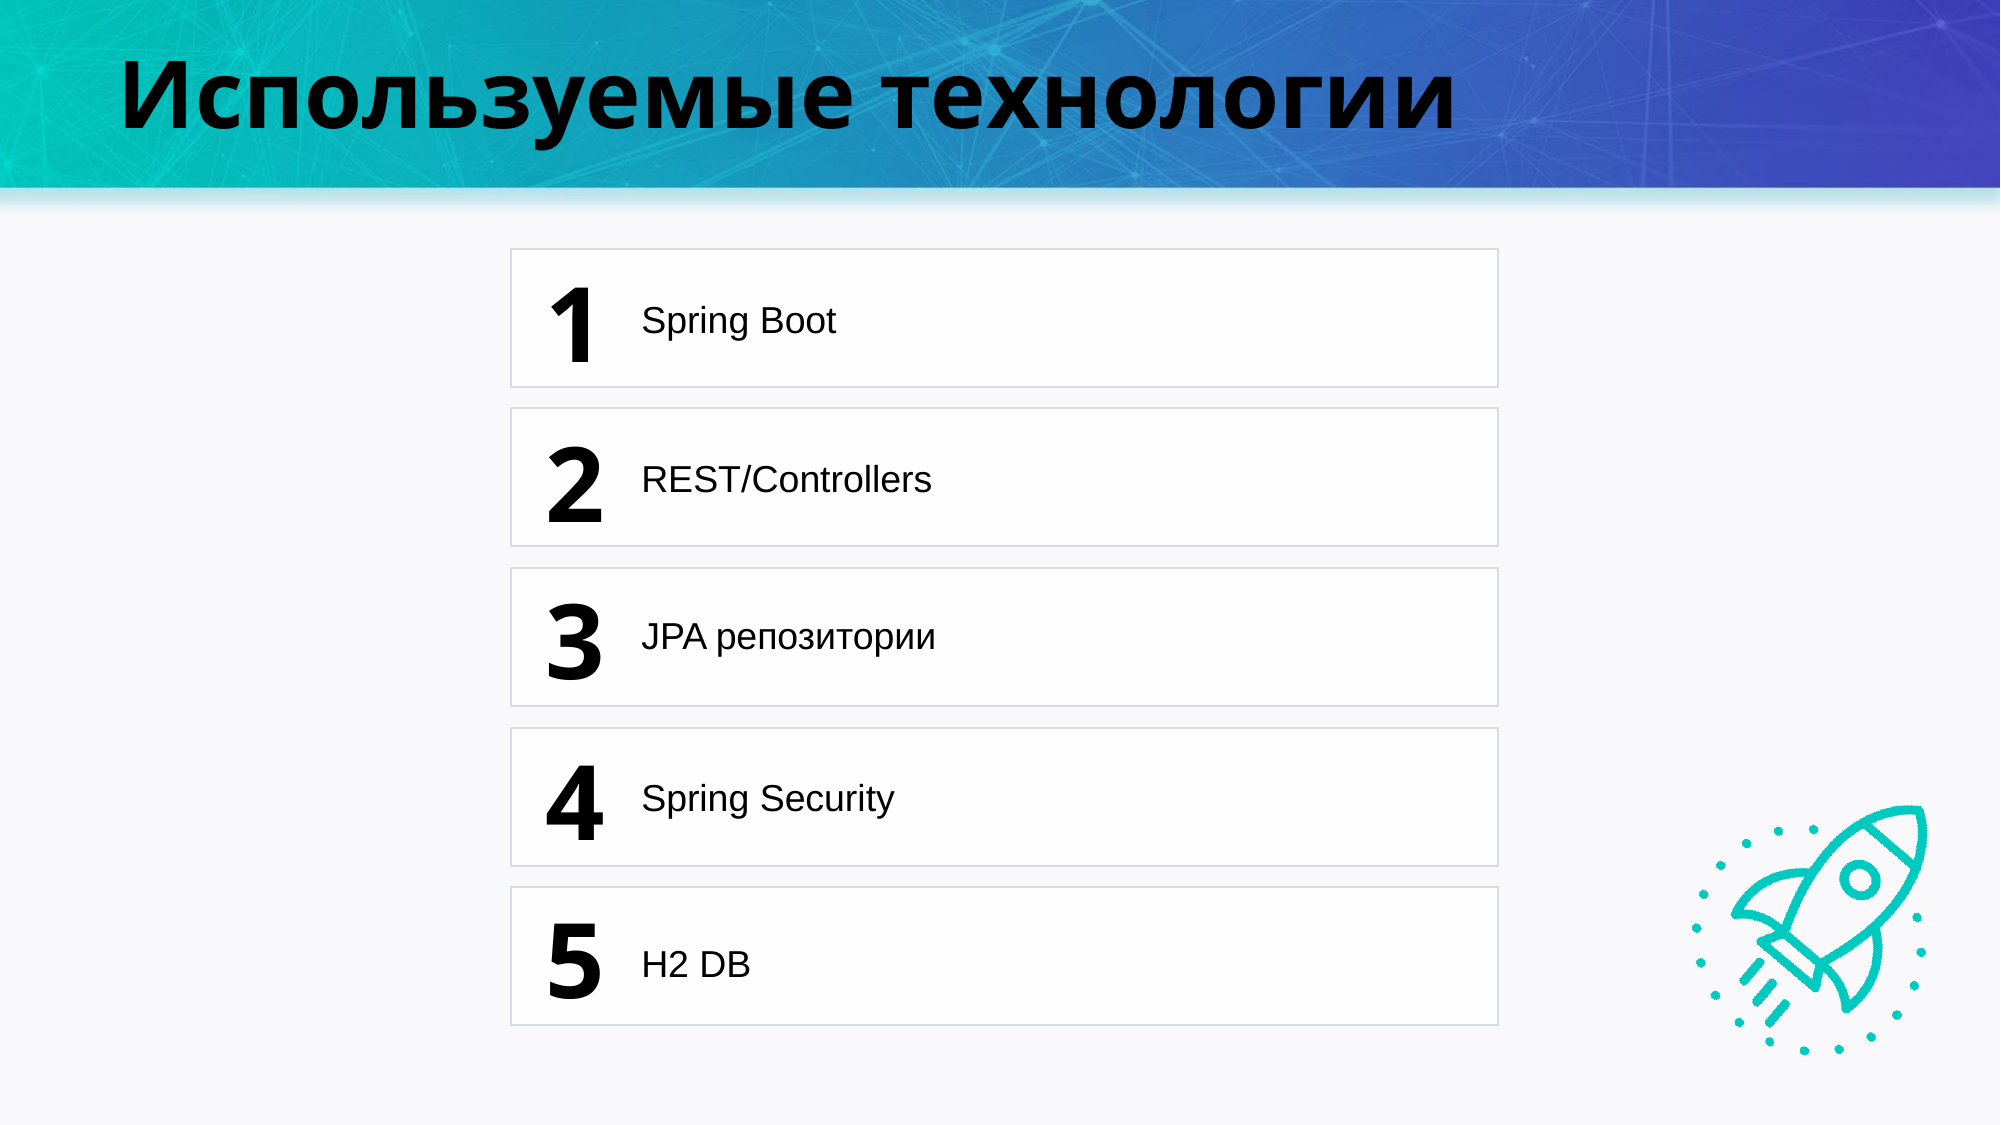

Используемые технологии
1
Spring Boot
2
REST/Controllers
3
JPA репозитории
4
Spring Security
5
H2 DB